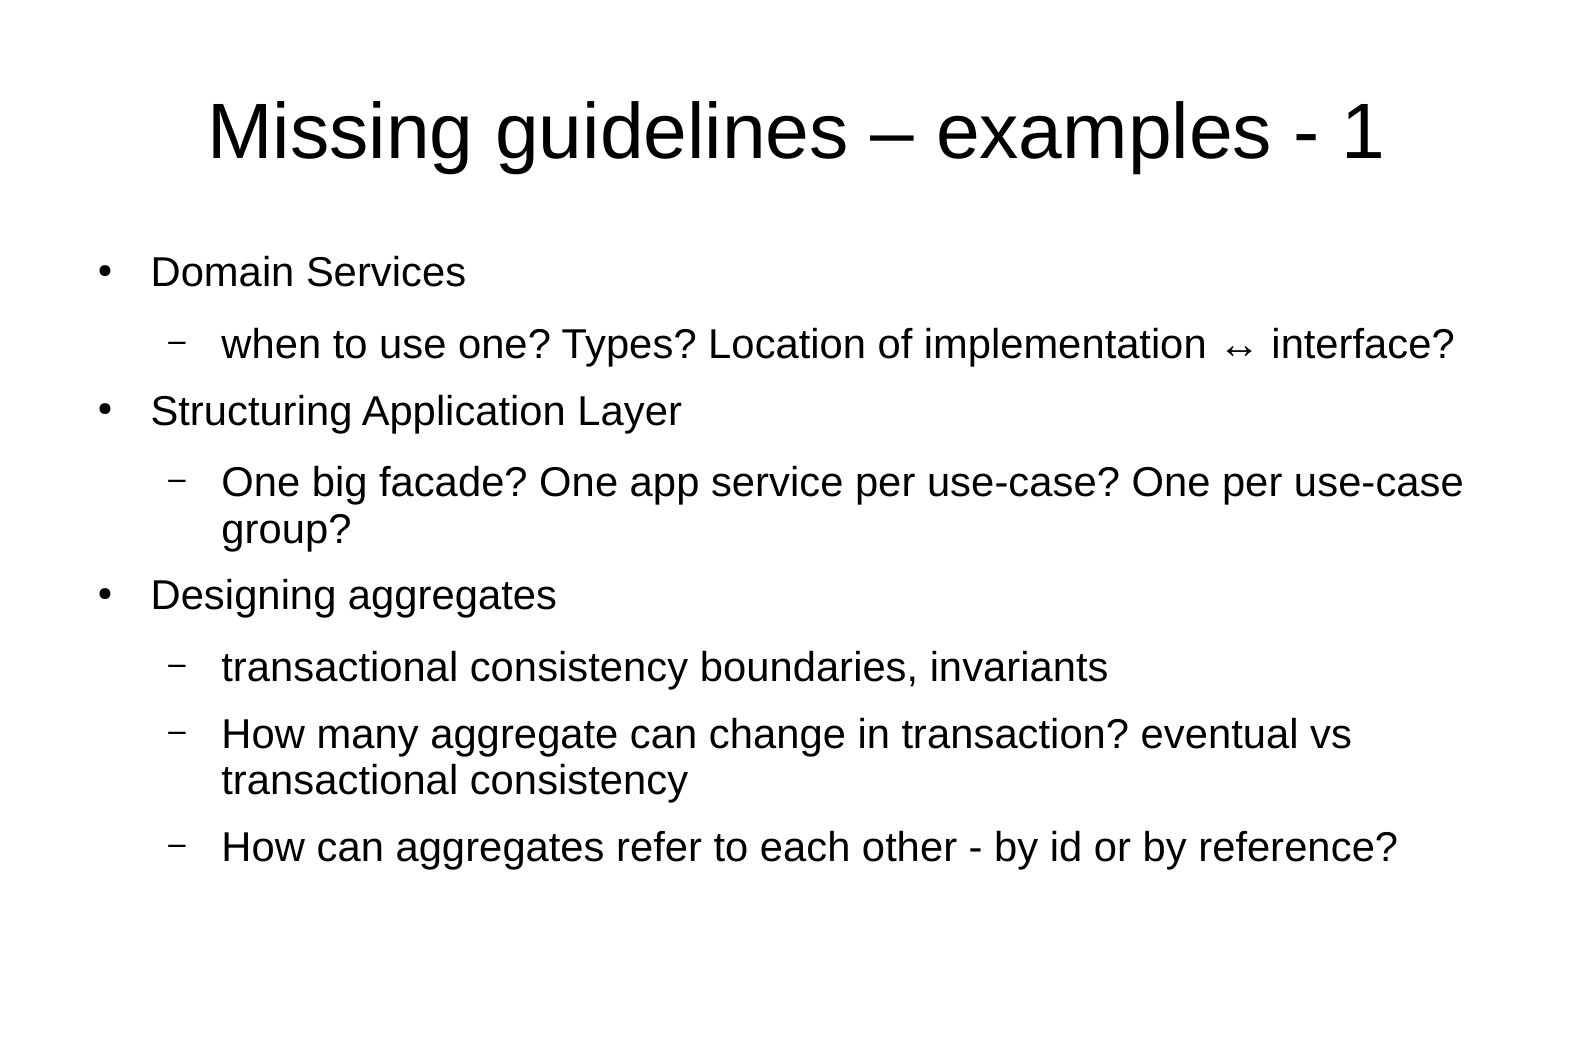

# Missing guidelines – examples - 1
Domain Services
when to use one? Types? Location of implementation ↔ interface?
Structuring Application Layer
One big facade? One app service per use-case? One per use-case group?
Designing aggregates
transactional consistency boundaries, invariants
How many aggregate can change in transaction? eventual vs transactional consistency
How can aggregates refer to each other - by id or by reference?